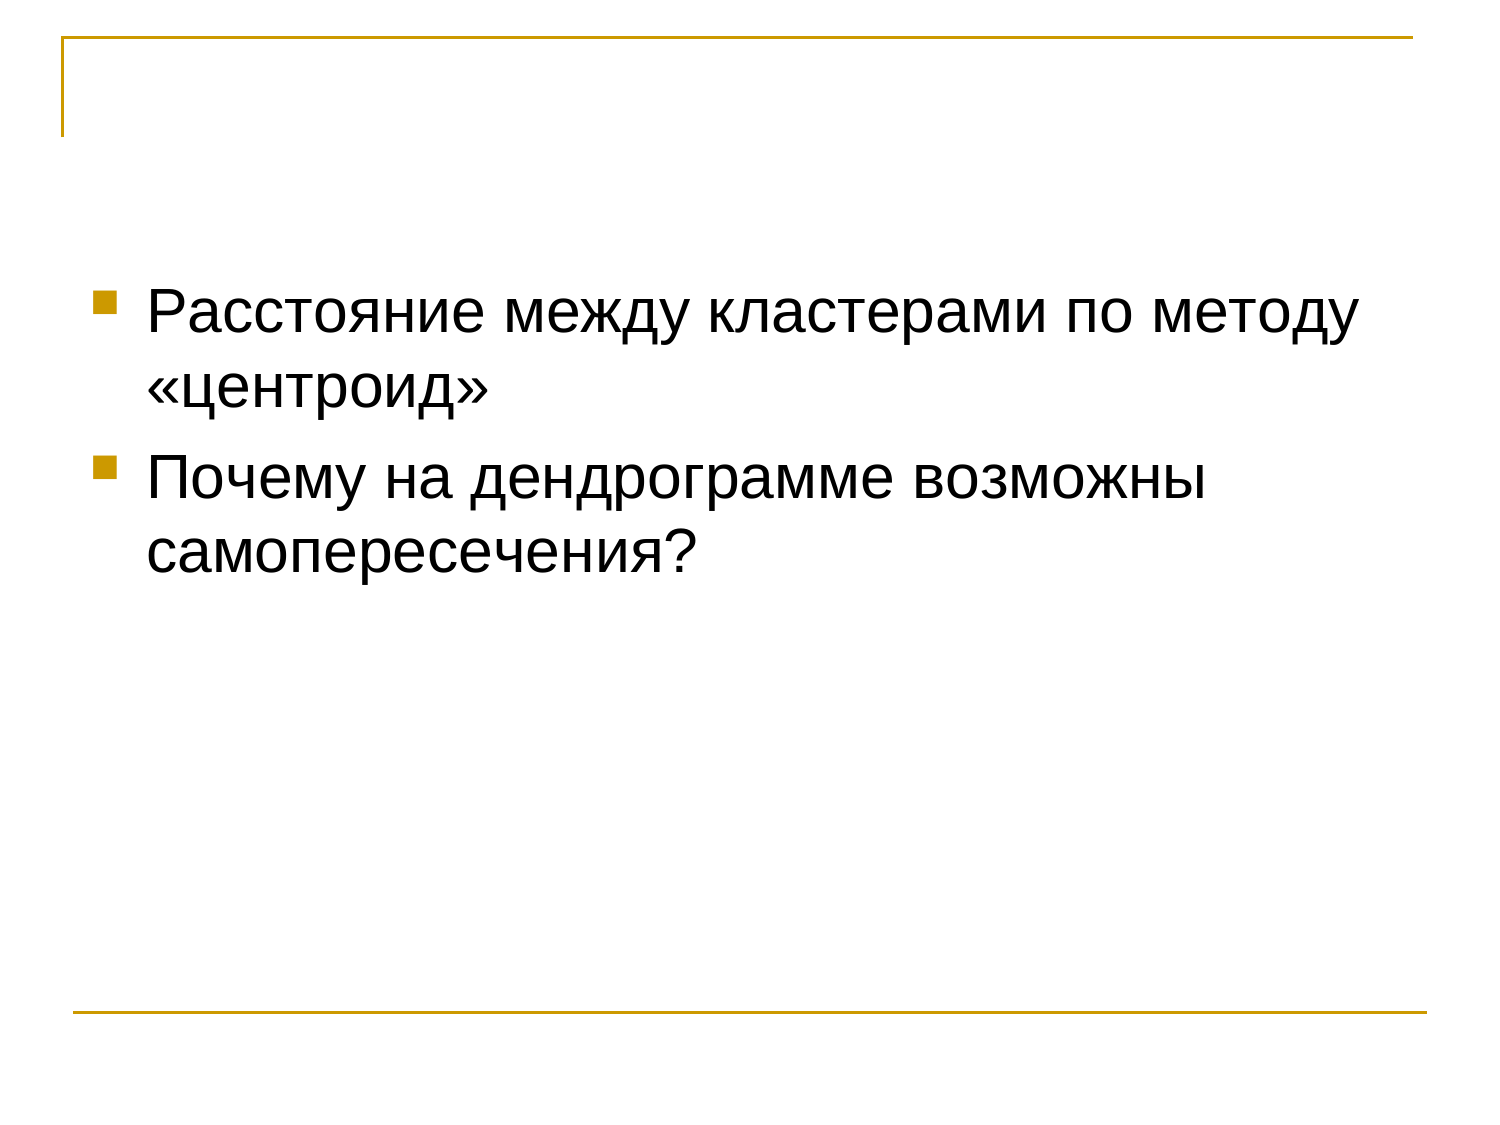

#
Расстояние между кластерами по методу «центроид»
Почему на дендрограмме возможны самопересечения?